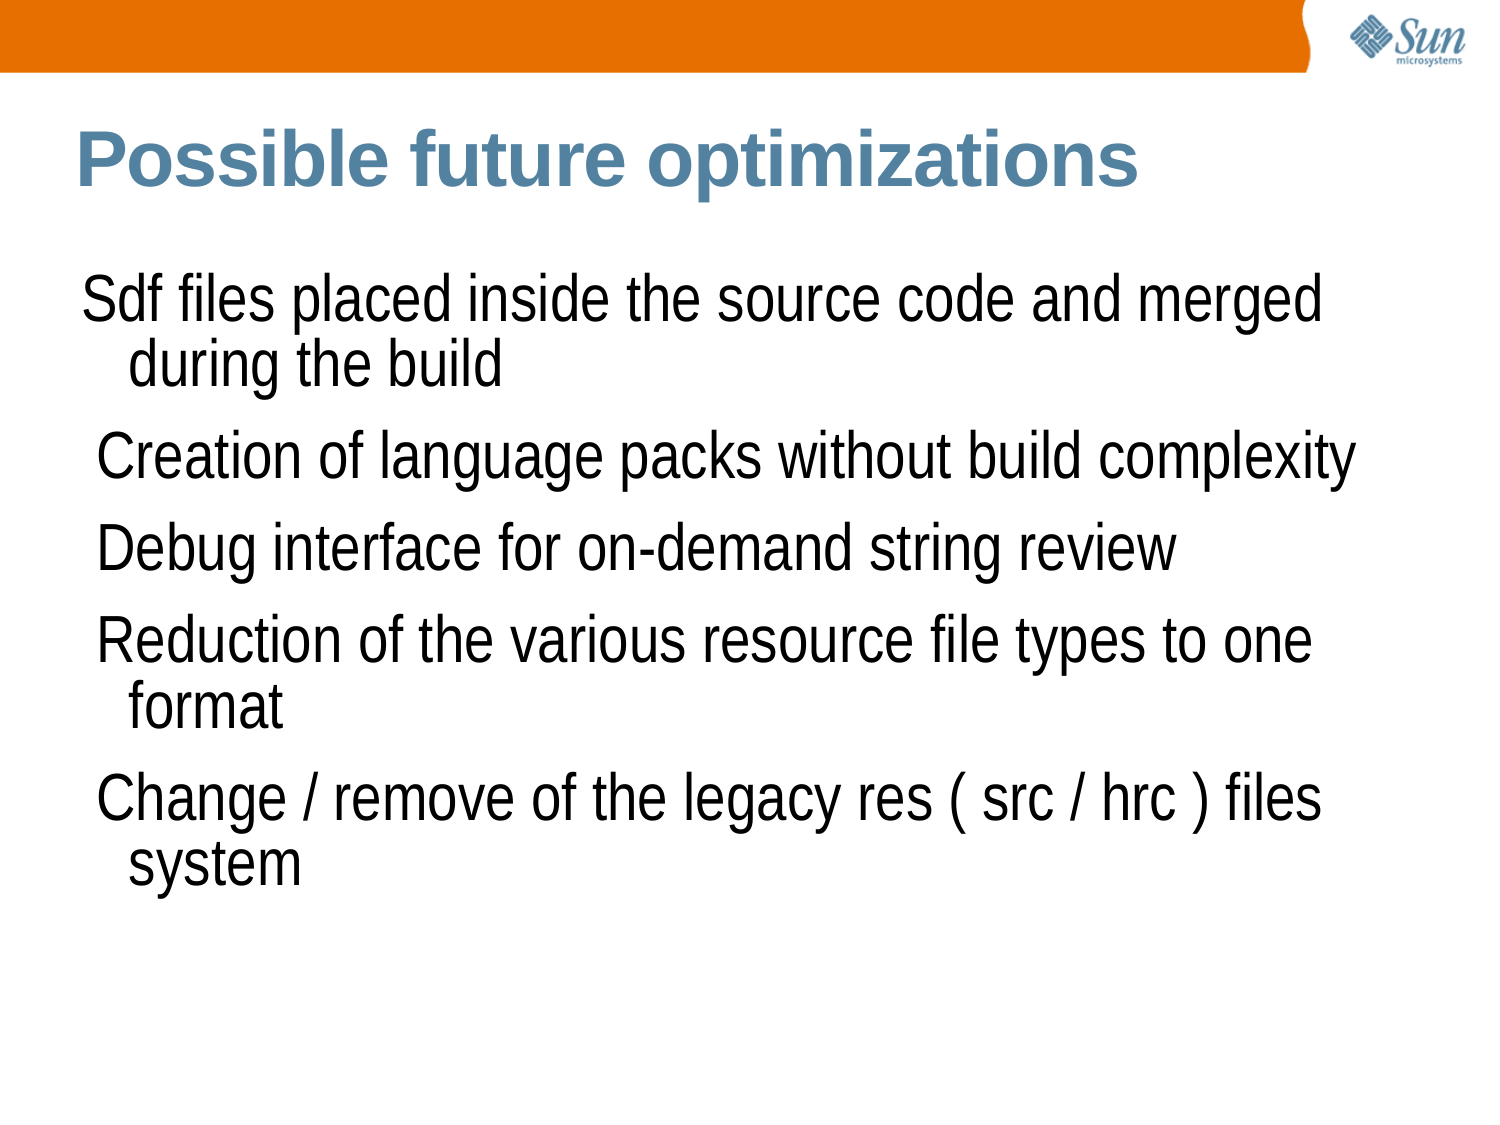

# Possible future optimizations
Sdf files placed inside the source code and merged during the build
 Creation of language packs without build complexity
 Debug interface for on-demand string review
 Reduction of the various resource file types to one format
 Change / remove of the legacy res ( src / hrc ) files system